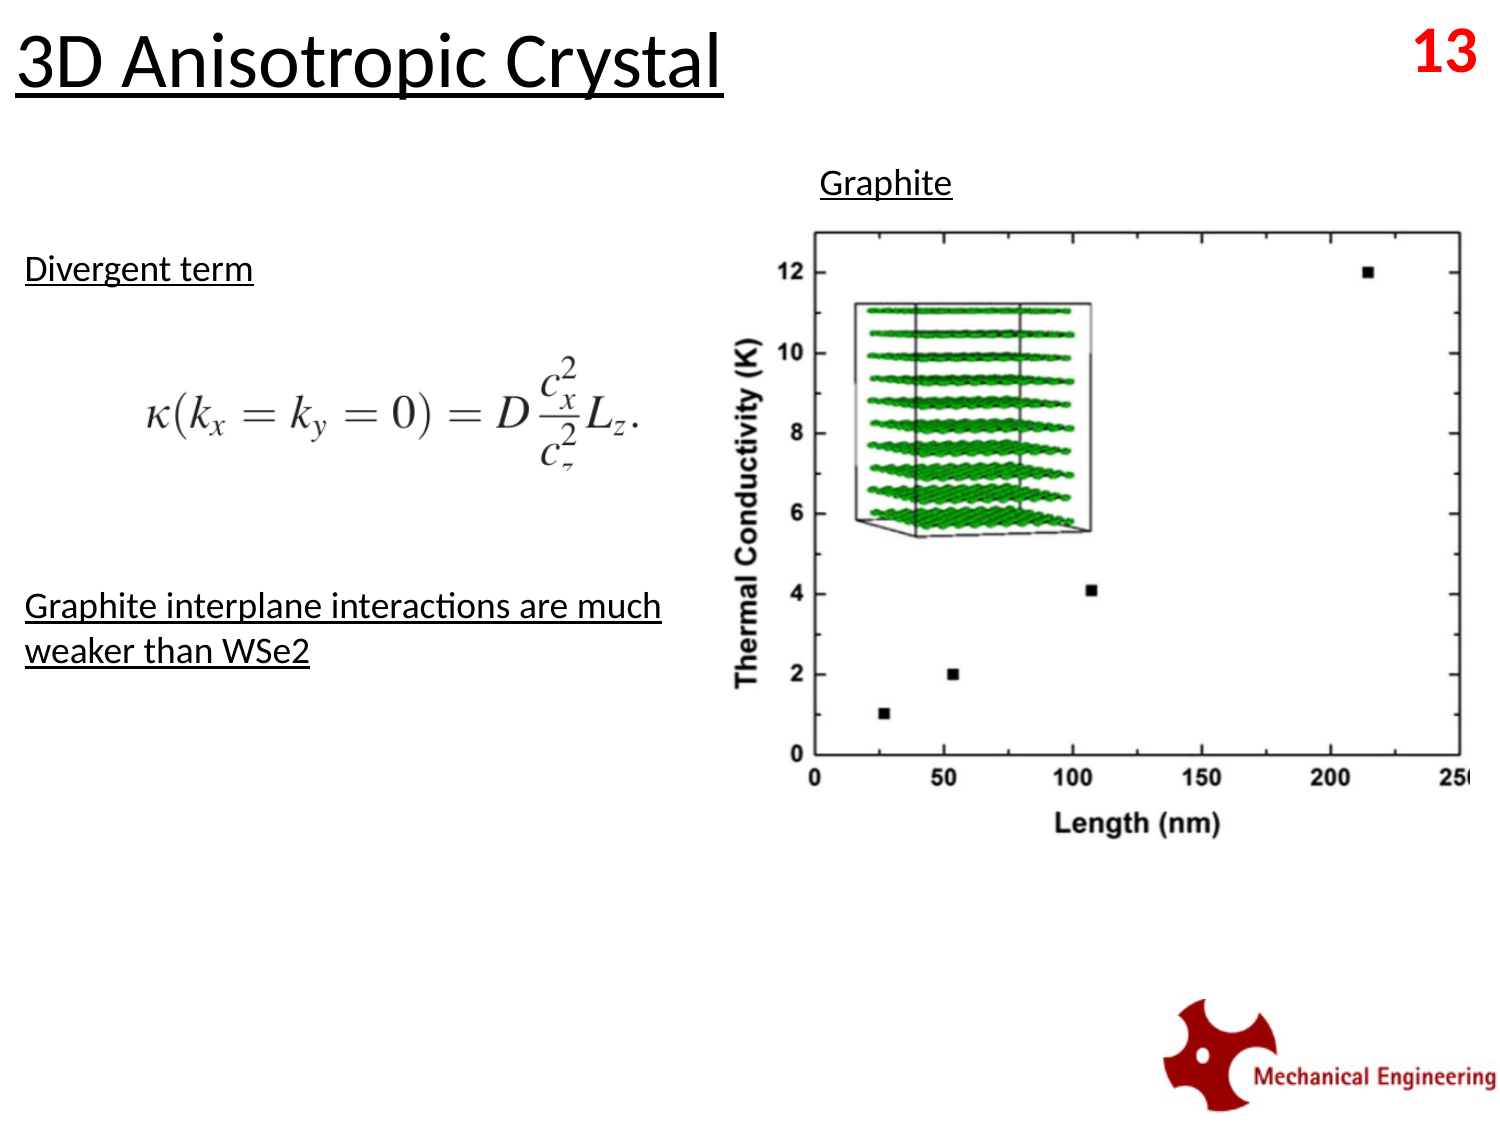

# 3D Anisotropic Crystal
13
Graphite
Divergent term
Graphite interplane interactions are much weaker than WSe2